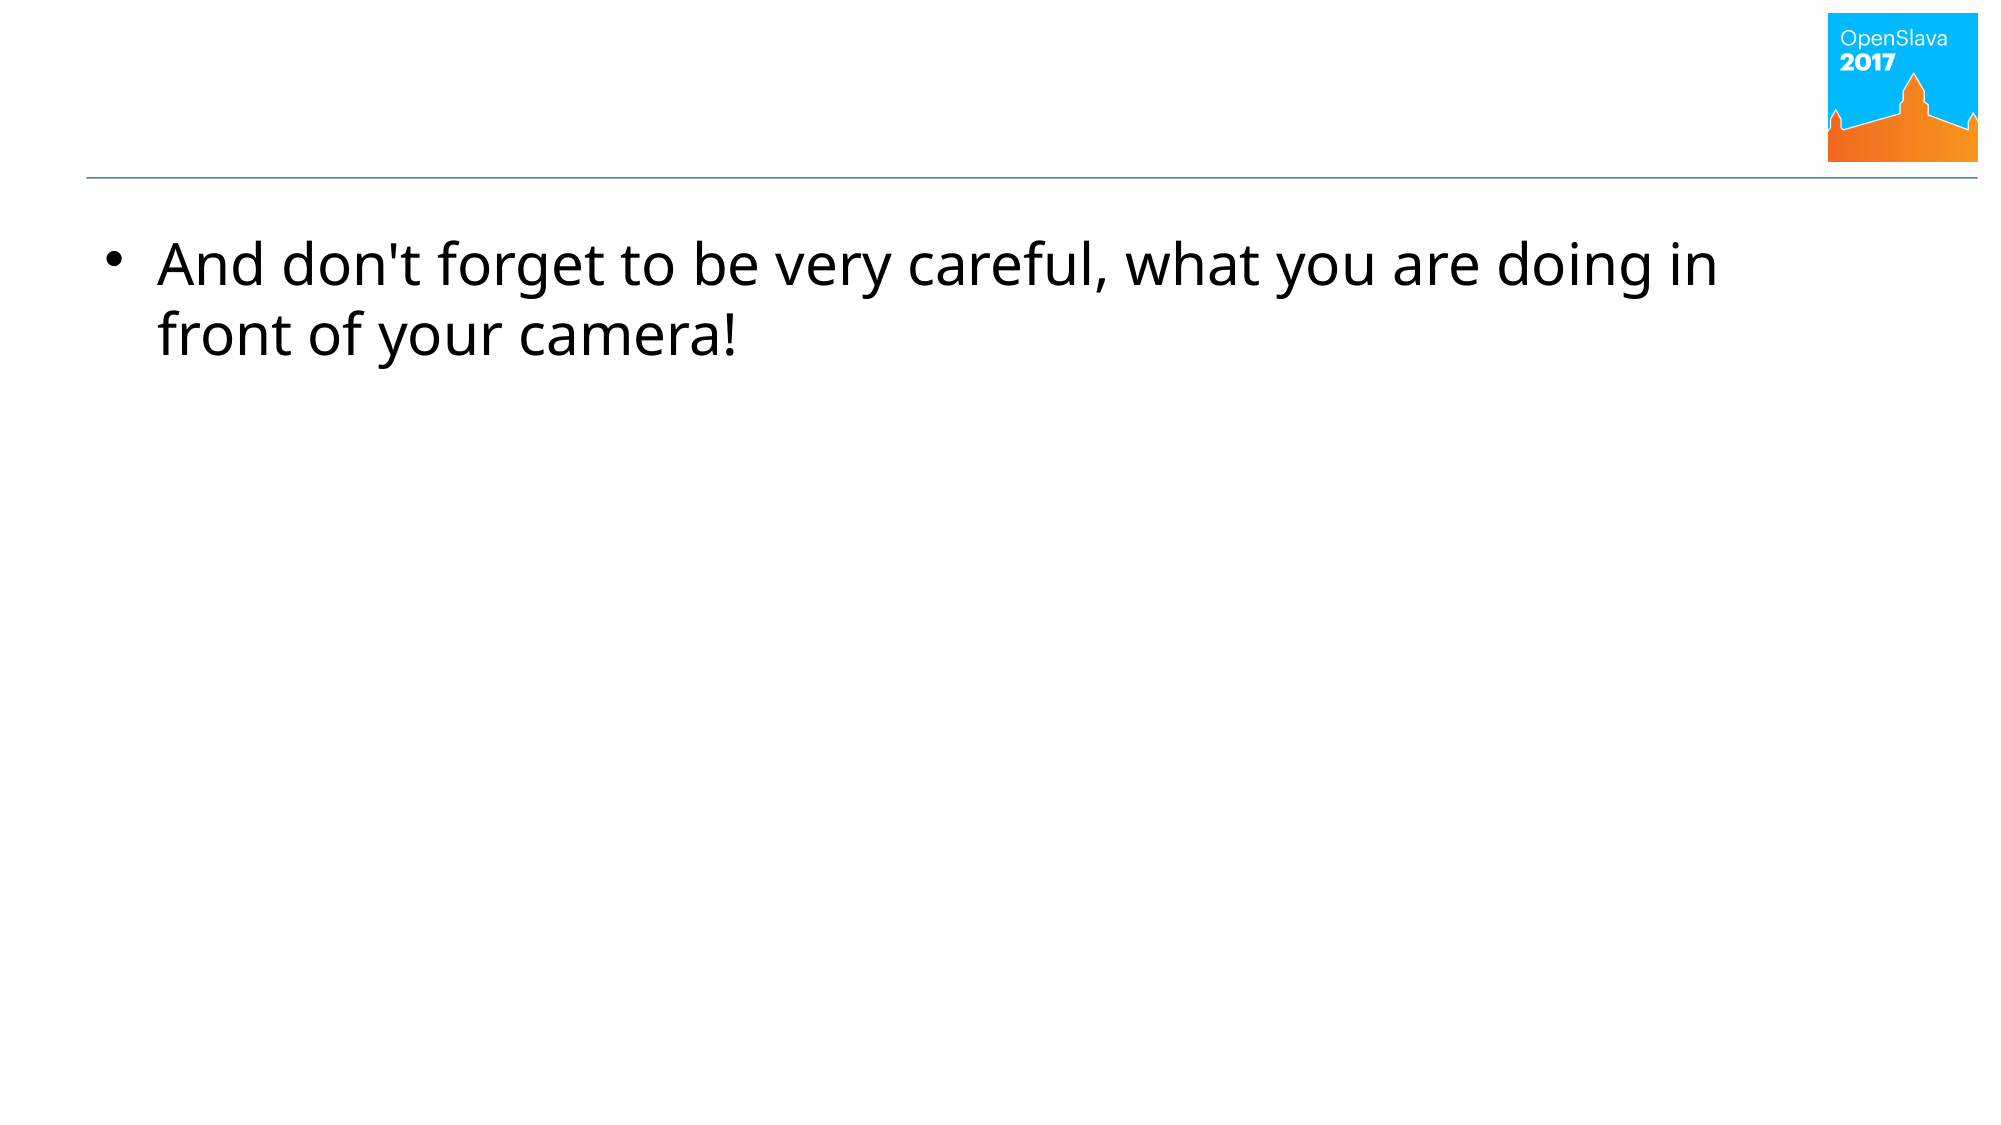

And don't forget to be very careful, what you are doing in front of your camera!